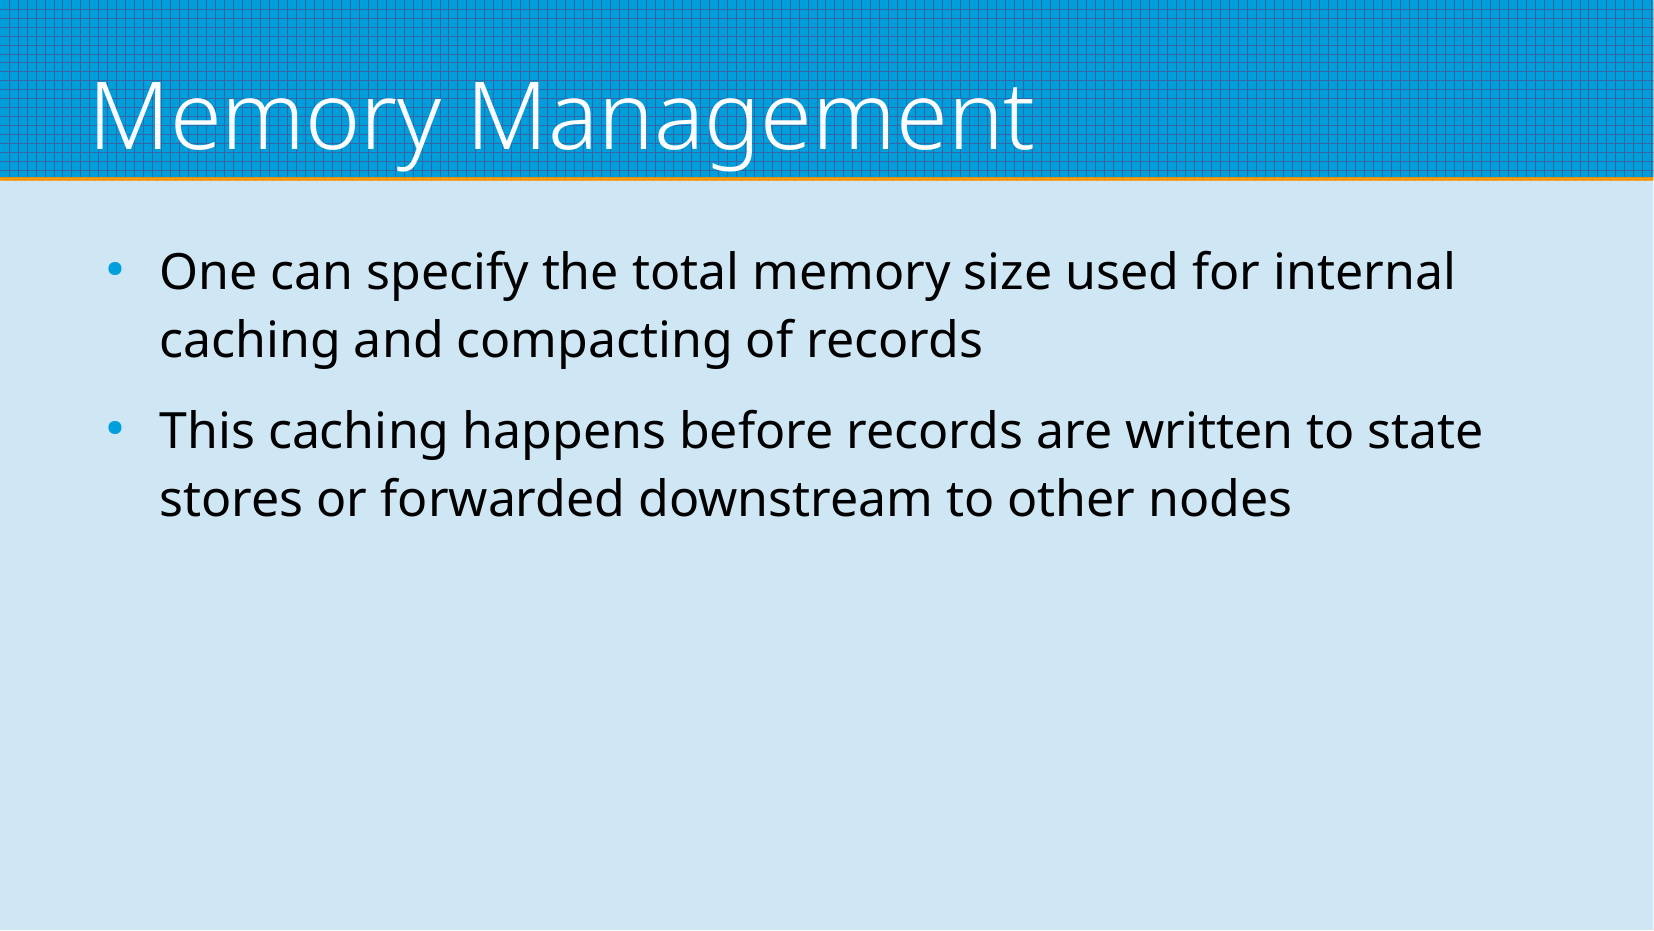

# Memory Management
One can specify the total memory size used for internal caching and compacting of records
This caching happens before records are written to state stores or forwarded downstream to other nodes